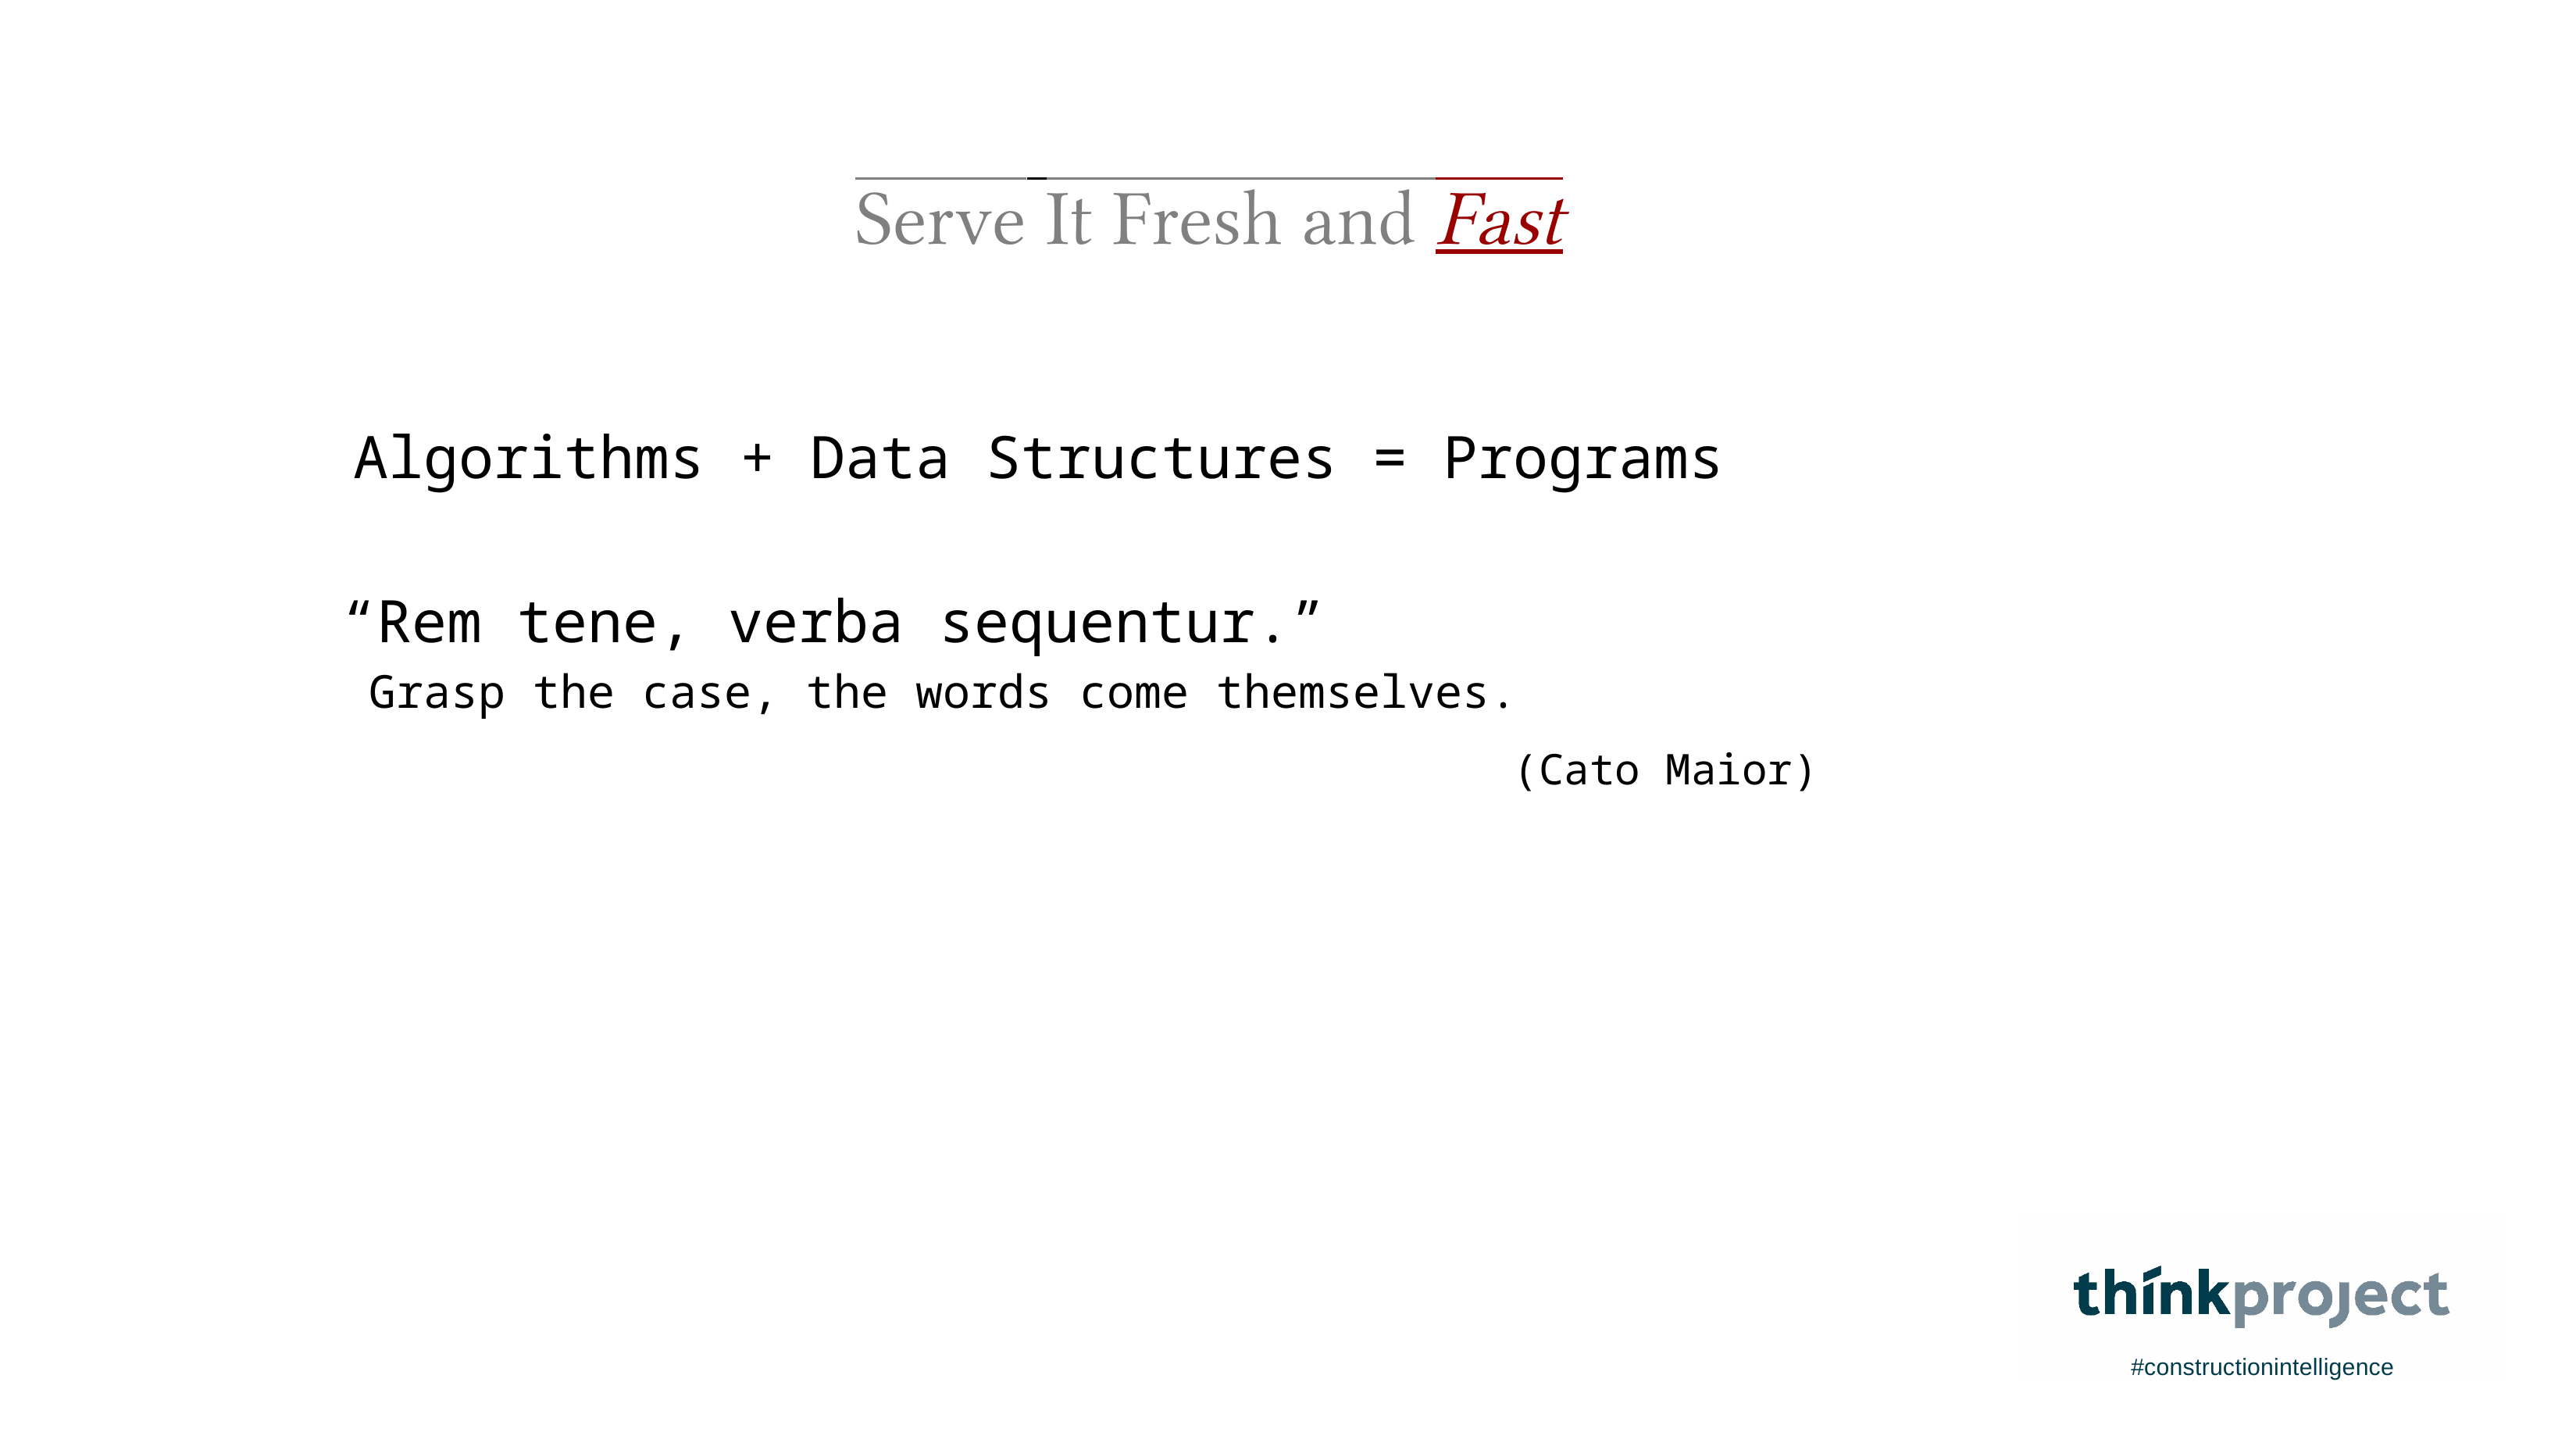

Serve It Fresh and Fast
Algorithms + Data Structures = Programs
“Rem tene, verba sequentur.”
 Grasp the case, the words come themselves.
																				(Cato Maior)